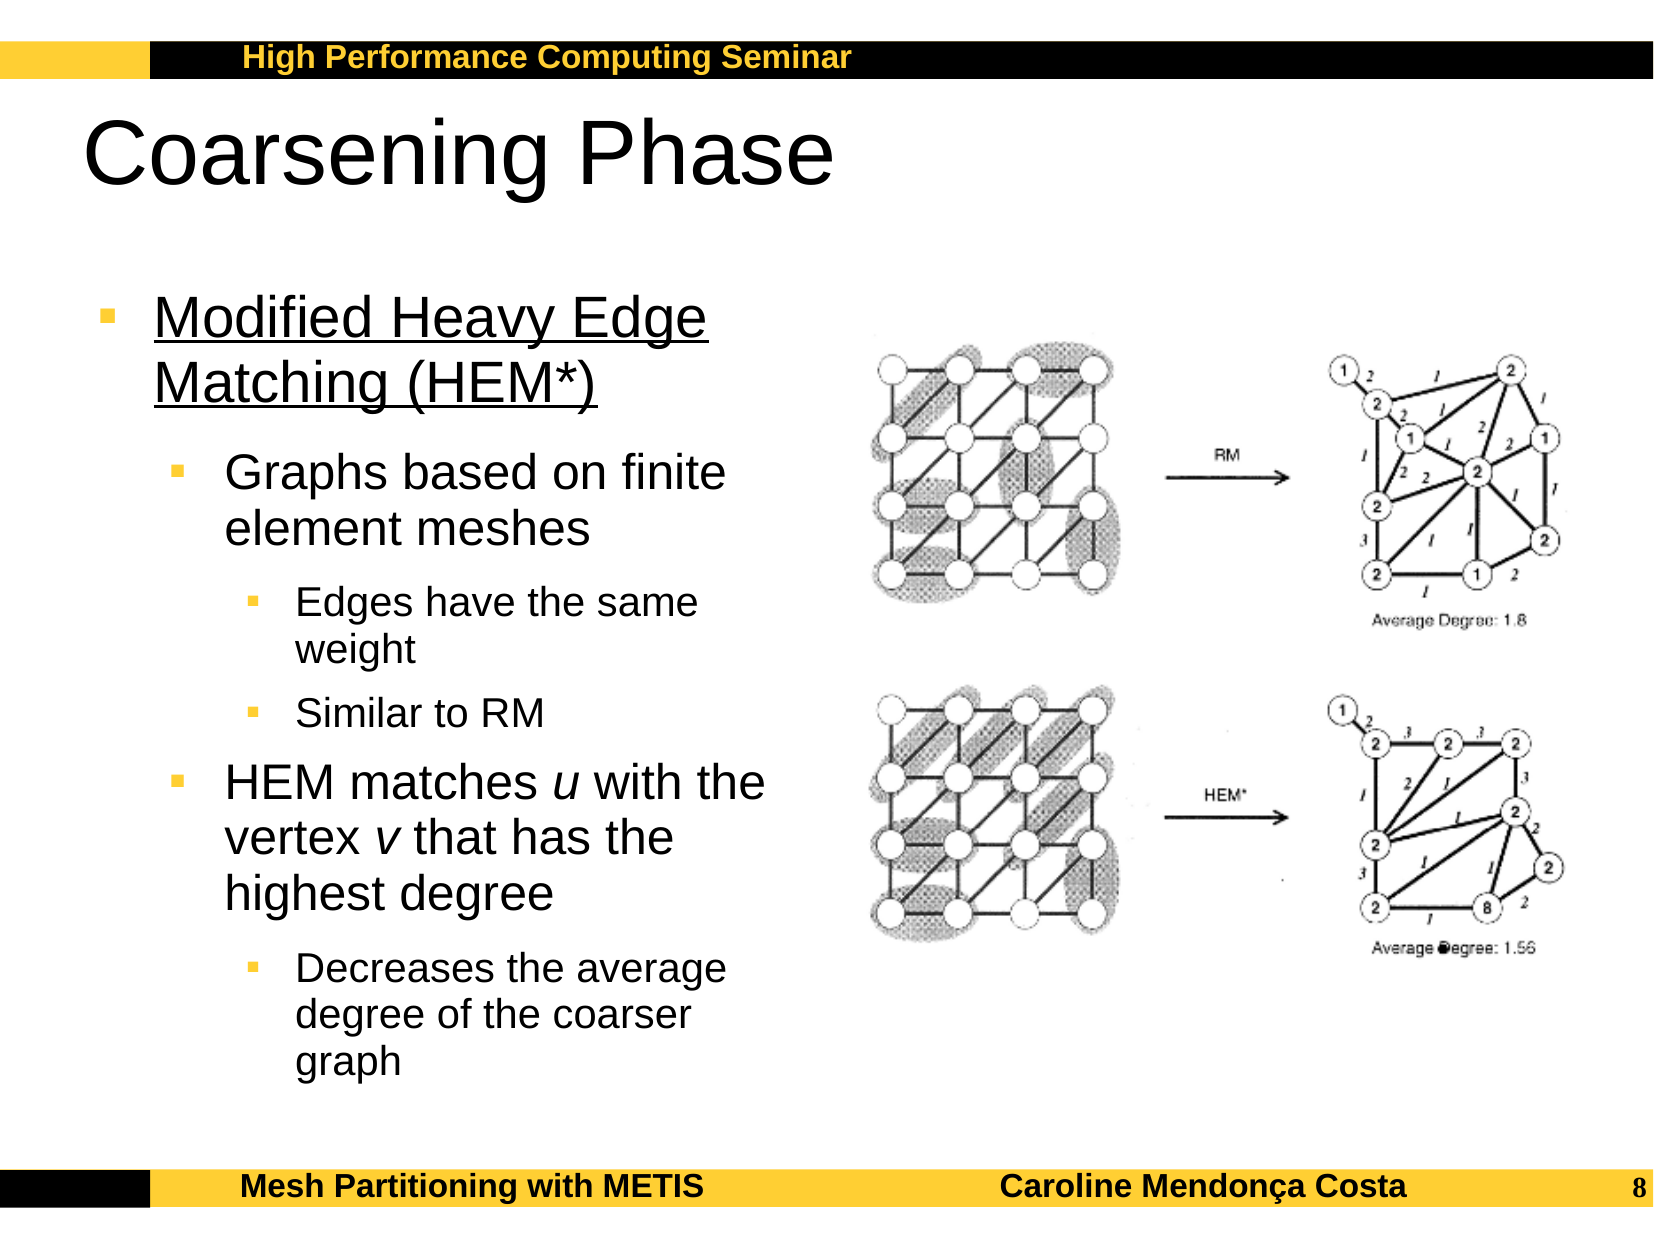

# Coarsening Phase
Modified Heavy Edge Matching (HEM*)
Graphs based on finite element meshes
Edges have the same weight
Similar to RM
HEM matches u with the vertex v that has the highest degree
Decreases the average degree of the coarser graph
8